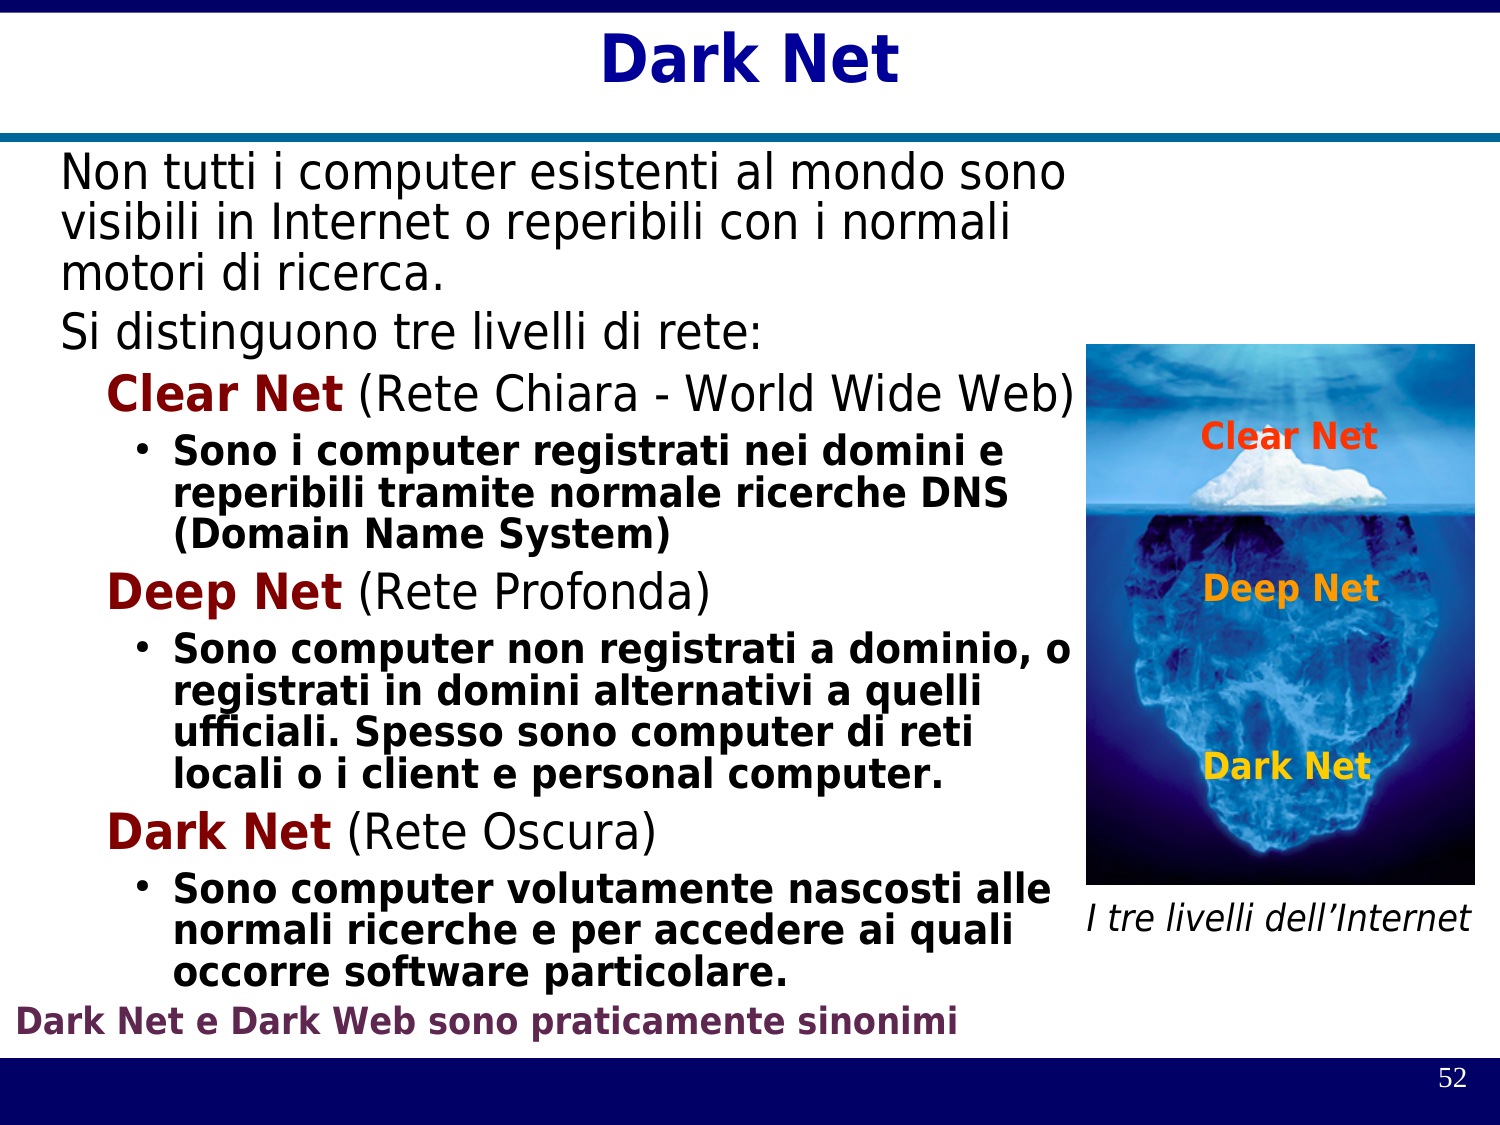

# Dark Net
Non tutti i computer esistenti al mondo sono visibili in Internet o reperibili con i normali motori di ricerca.
Si distinguono tre livelli di rete:
Clear Net (Rete Chiara - World Wide Web)
Sono i computer registrati nei domini e reperibili tramite normale ricerche DNS (Domain Name System)
Deep Net (Rete Profonda)
Sono computer non registrati a dominio, o registrati in domini alternativi a quelli ufficiali. Spesso sono computer di reti locali o i client e personal computer.
Dark Net (Rete Oscura)
Sono computer volutamente nascosti alle normali ricerche e per accedere ai quali occorre software particolare.
Dark Net e Dark Web sono praticamente sinonimi
Clear Net
Deep Net
Dark Net
I tre livelli dell’Internet